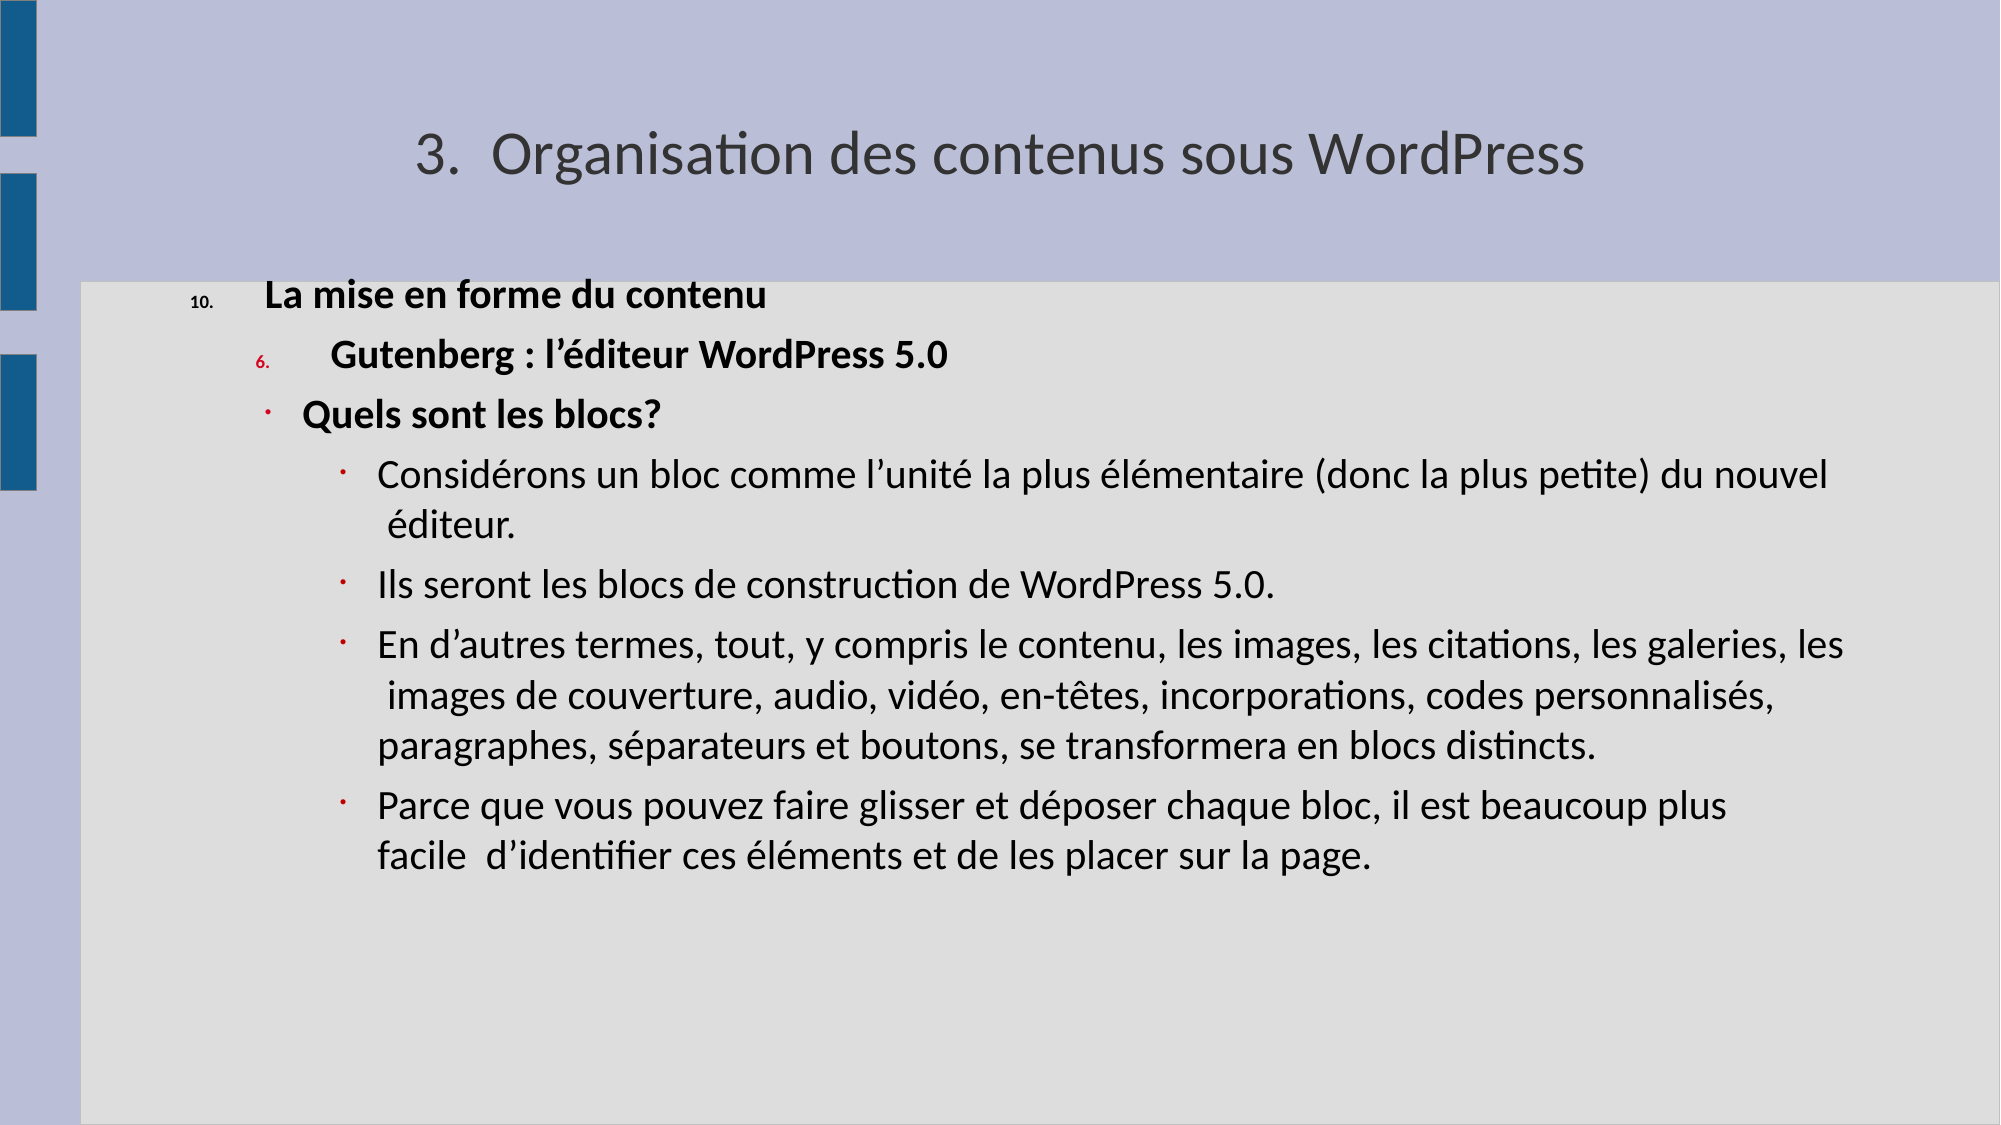

# 3.	Organisation des contenus sous WordPress
La mise en forme du contenu
Gutenberg : l’éditeur WordPress 5.0
Quels sont les blocs?
Considérons un bloc comme l’unité la plus élémentaire (donc la plus petite) du nouvel éditeur.
Ils seront les blocs de construction de WordPress 5.0.
En d’autres termes, tout, y compris le contenu, les images, les citations, les galeries, les images de couverture, audio, vidéo, en-têtes, incorporations, codes personnalisés, paragraphes, séparateurs et boutons, se transformera en blocs distincts.
Parce que vous pouvez faire glisser et déposer chaque bloc, il est beaucoup plus facile d’identifier ces éléments et de les placer sur la page.